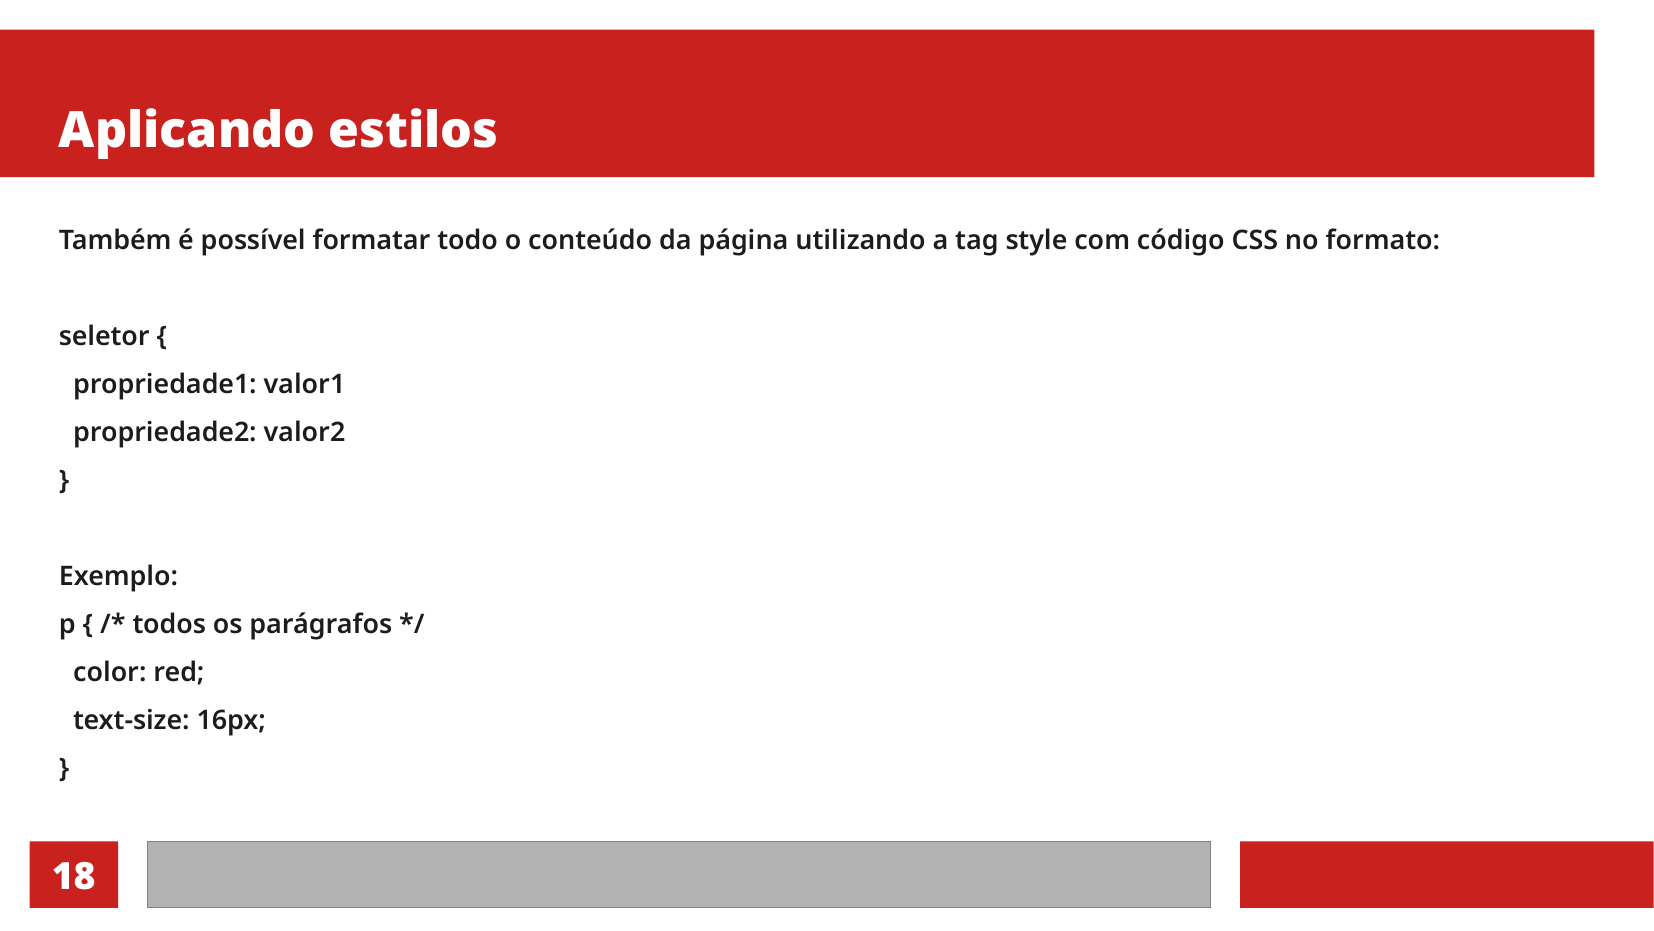

# Aplicando estilos
Também é possível formatar todo o conteúdo da página utilizando a tag style com código CSS no formato:
seletor {
 propriedade1: valor1
 propriedade2: valor2
}
Exemplo:
p { /* todos os parágrafos */
 color: red;
 text-size: 16px;
}
18